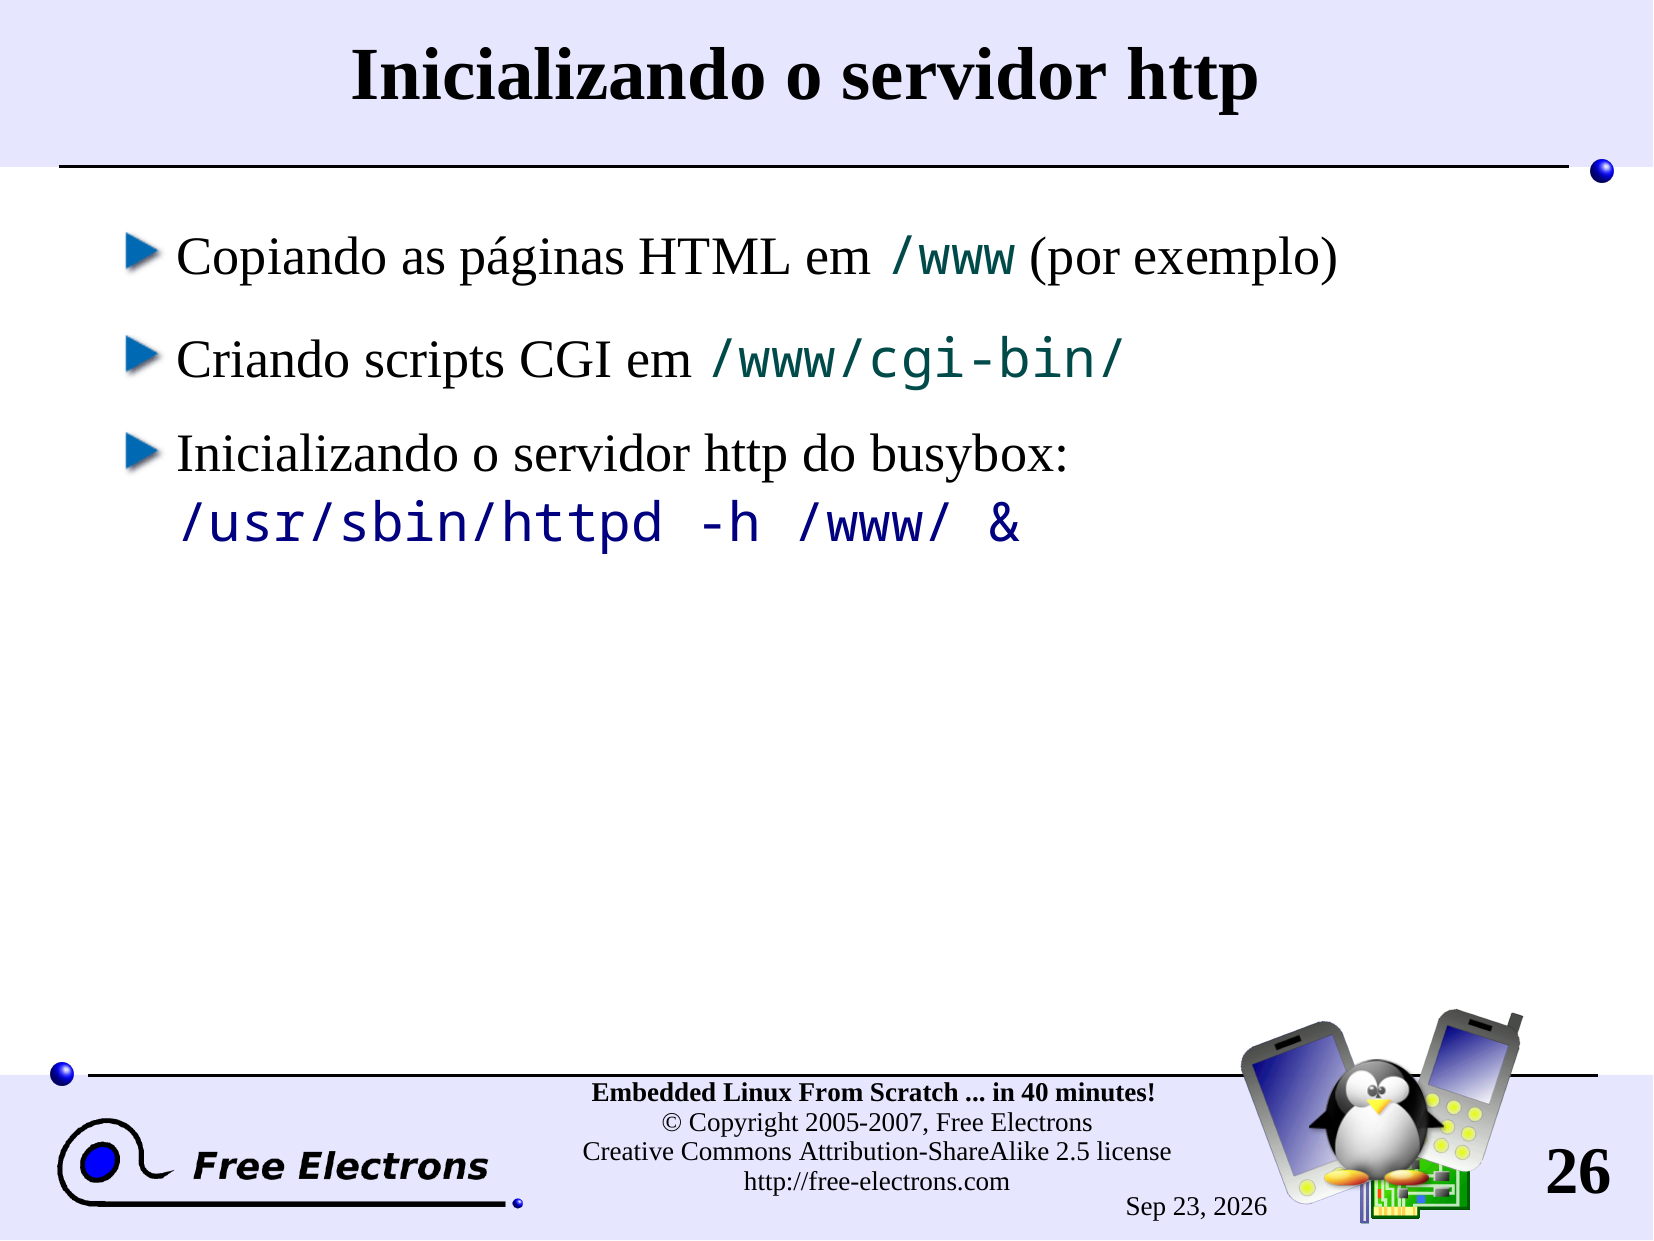

# Inicializando o servidor http
Copiando as páginas HTML em /www (por exemplo)
Criando scripts CGI em /www/cgi-bin/
Inicializando o servidor http do busybox:
/usr/sbin/httpd -h /www/ &